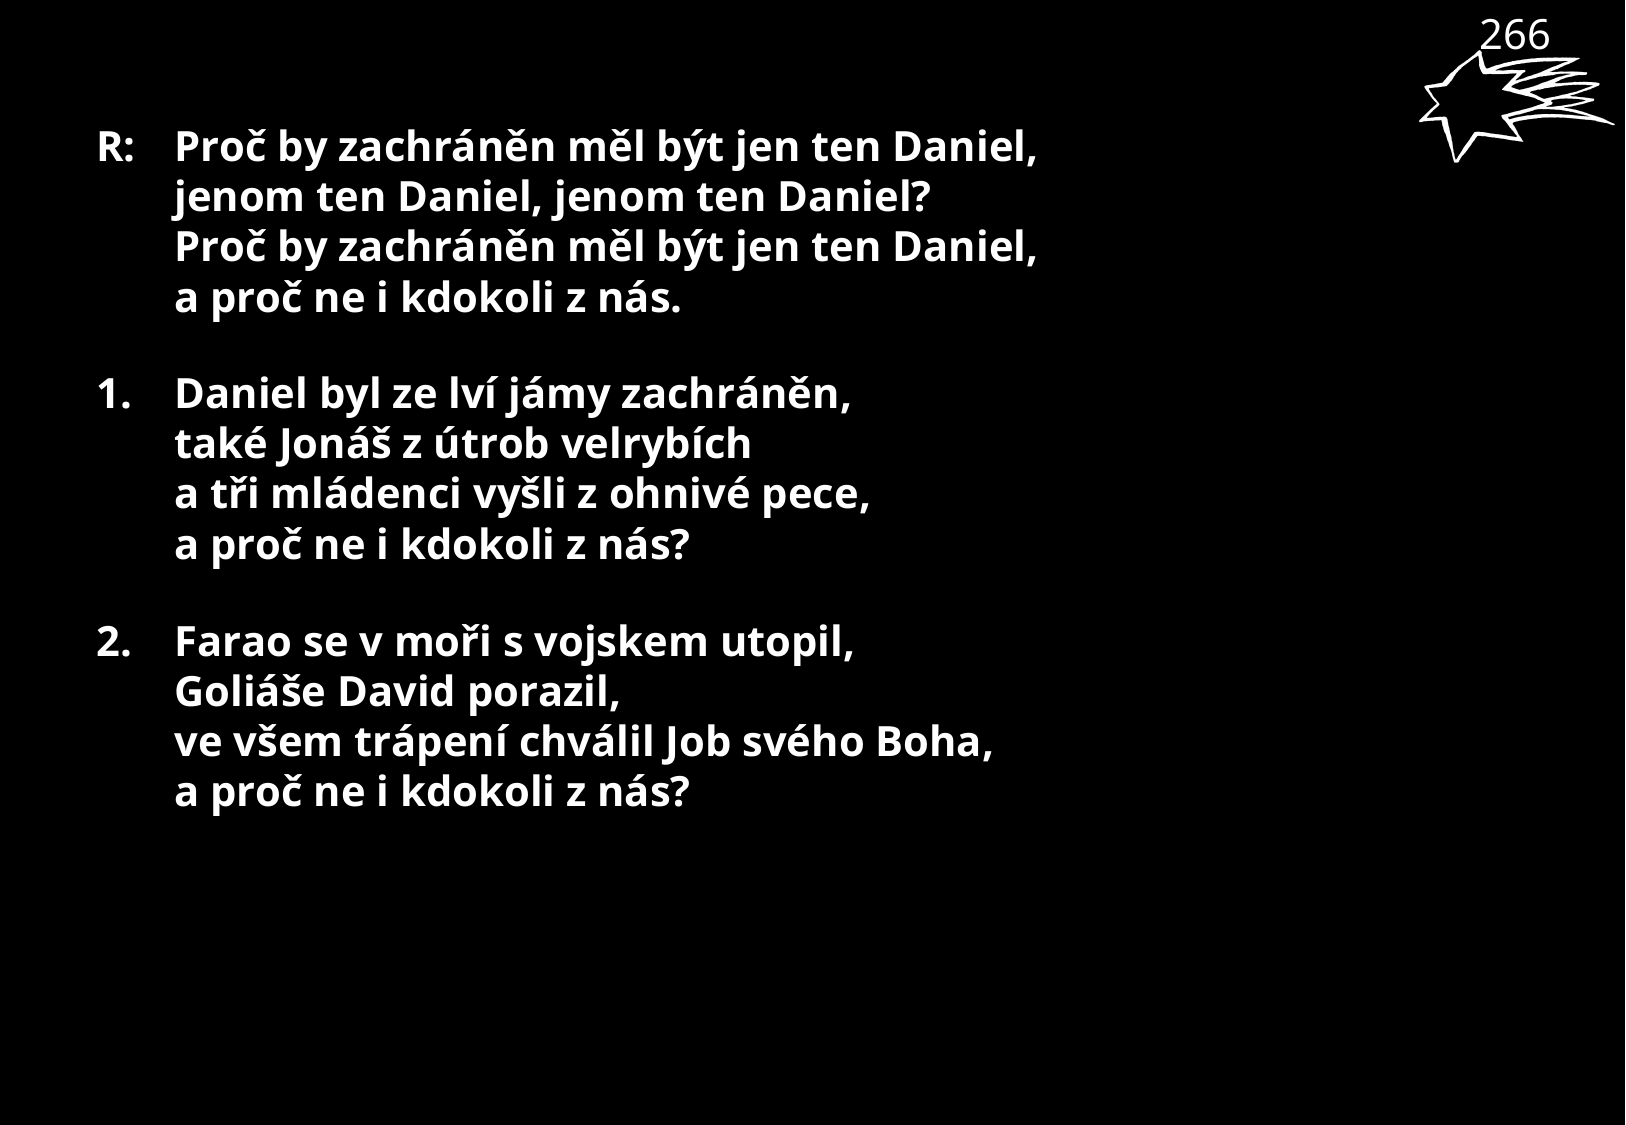

266
# R: 	Proč by zachráněn měl být jen ten Daniel, jenom ten Daniel, jenom ten Daniel? Proč by zachráněn měl být jen ten Daniel, a proč ne i kdokoli z nás.
1. 	Daniel byl ze lví jámy zachráněn,
také Jonáš z útrob velrybích
a tři mládenci vyšli z ohnivé pece,
a proč ne i kdokoli z nás?
2.	Farao se v moři s vojskem utopil,
Goliáše David porazil,
ve všem trápení chválil Job svého Boha,
a proč ne i kdokoli z nás?